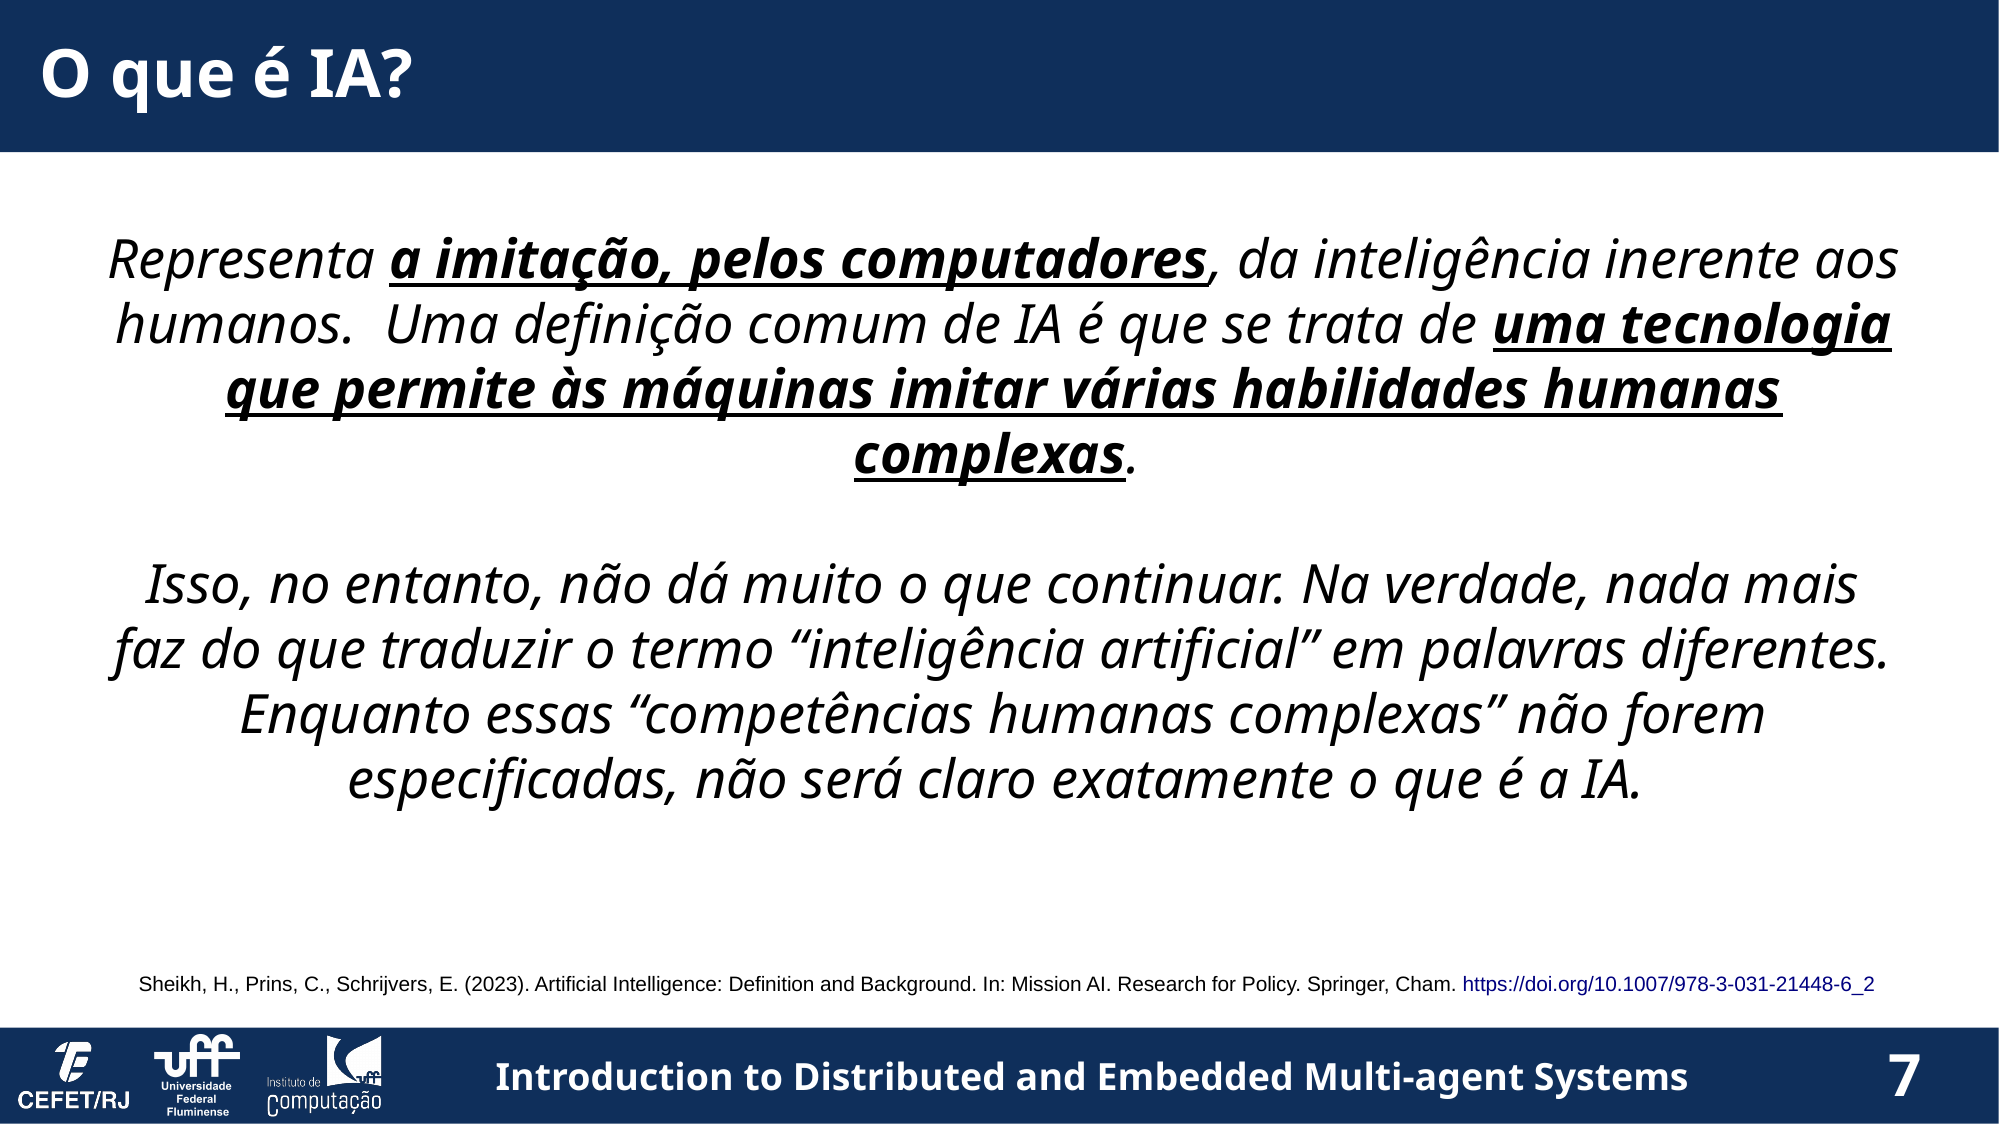

O que é IA?
Representa a imitação, pelos computadores, da inteligência inerente aos humanos. Uma definição comum de IA é que se trata de uma tecnologia que permite às máquinas imitar várias habilidades humanas complexas.
Isso, no entanto, não dá muito o que continuar. Na verdade, nada mais faz do que traduzir o termo “inteligência artificial” em palavras diferentes. Enquanto essas “competências humanas complexas” não forem especificadas, não será claro exatamente o que é a IA.
Sheikh, H., Prins, C., Schrijvers, E. (2023). Artificial Intelligence: Definition and Background. In: Mission AI. Research for Policy. Springer, Cham. https://doi.org/10.1007/978-3-031-21448-6_2